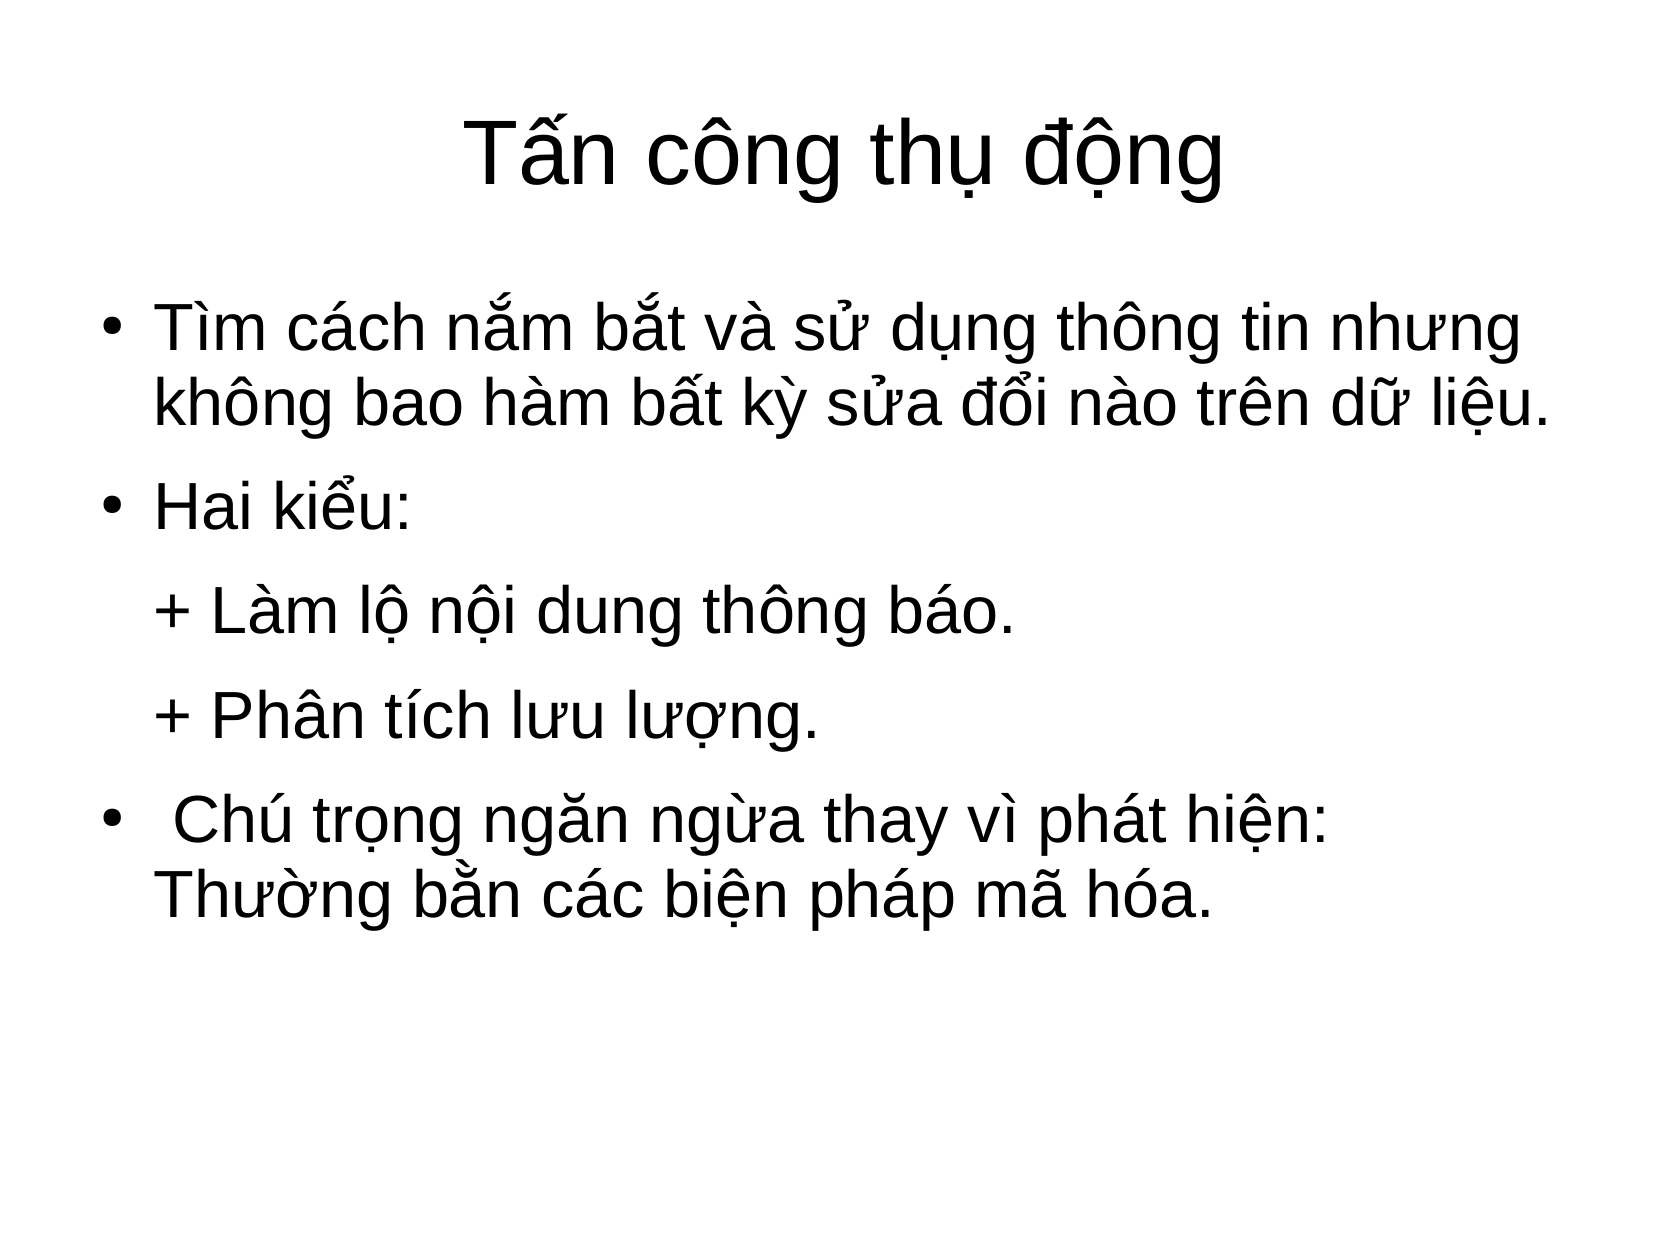

# Tấn công thụ động
Tìm cách nắm bắt và sử dụng thông tin nhưng không bao hàm bất kỳ sửa đổi nào trên dữ liệu.
Hai kiểu:
+ Làm lộ nội dung thông báo.
+ Phân tích lưu lượng.
 Chú trọng ngăn ngừa thay vì phát hiện: Thường bằn các biện pháp mã hóa.